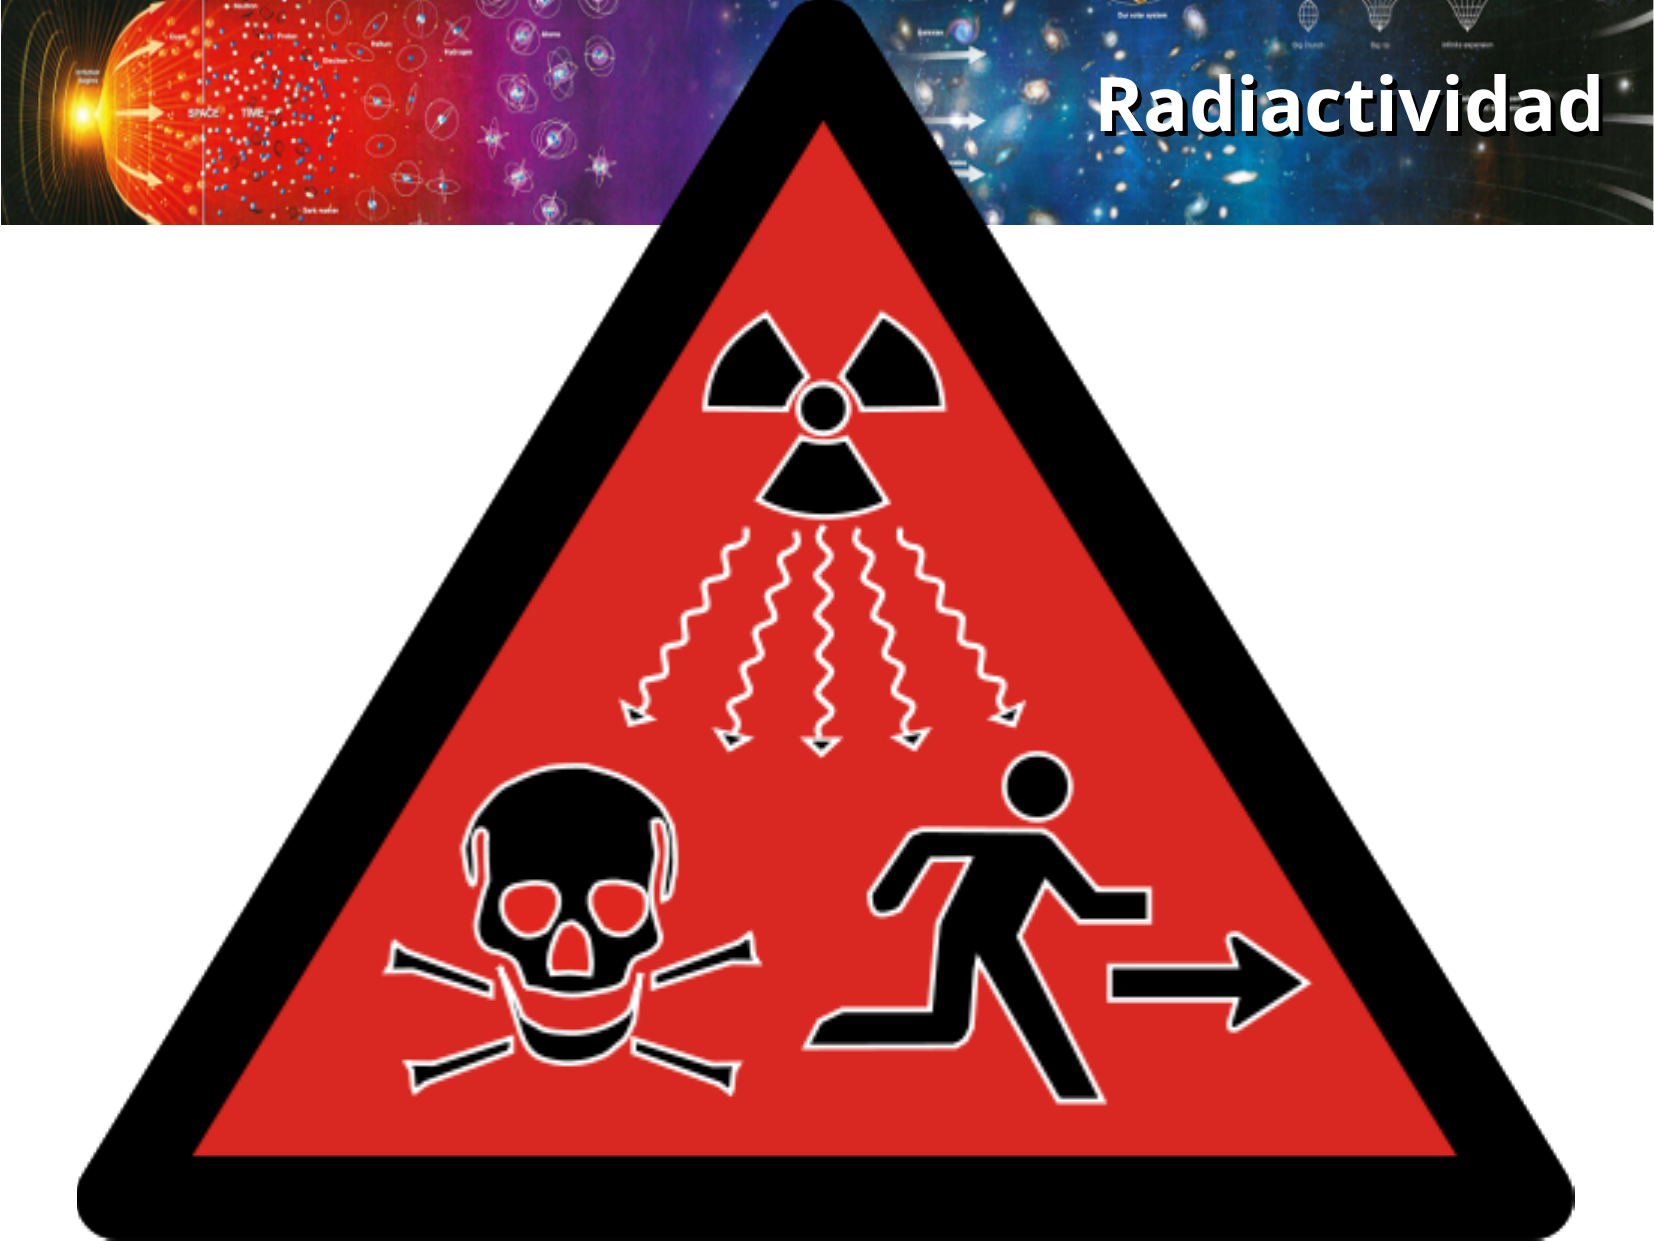

# Radiactividad
Sep 04, 2019
Asorey IPAC 2019 U01C04 04/16
32